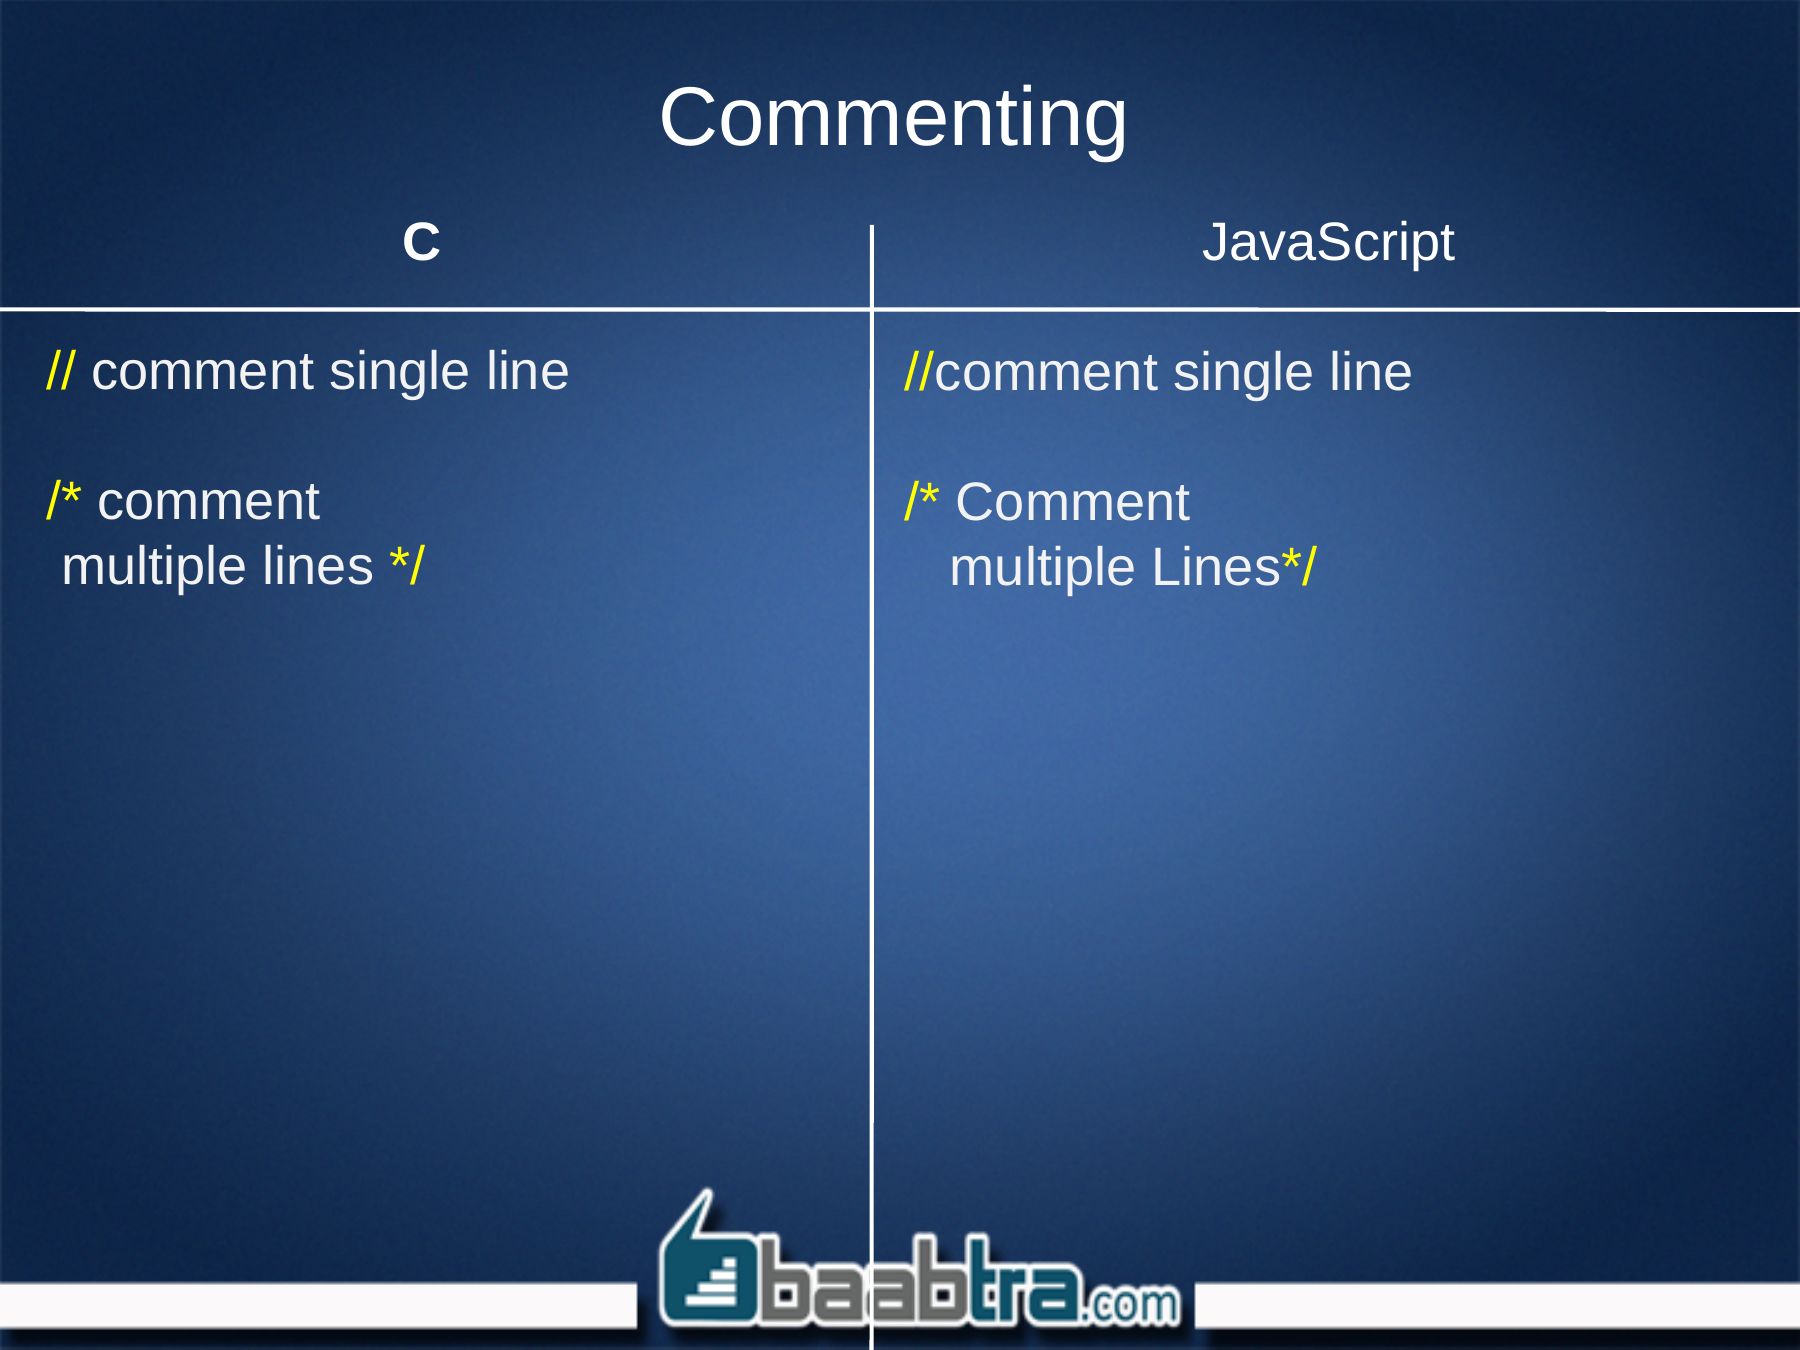

# Commenting
C
// comment single line
/* comment
 multiple lines */
JavaScript
 //comment single line
 /* Comment
 multiple Lines*/